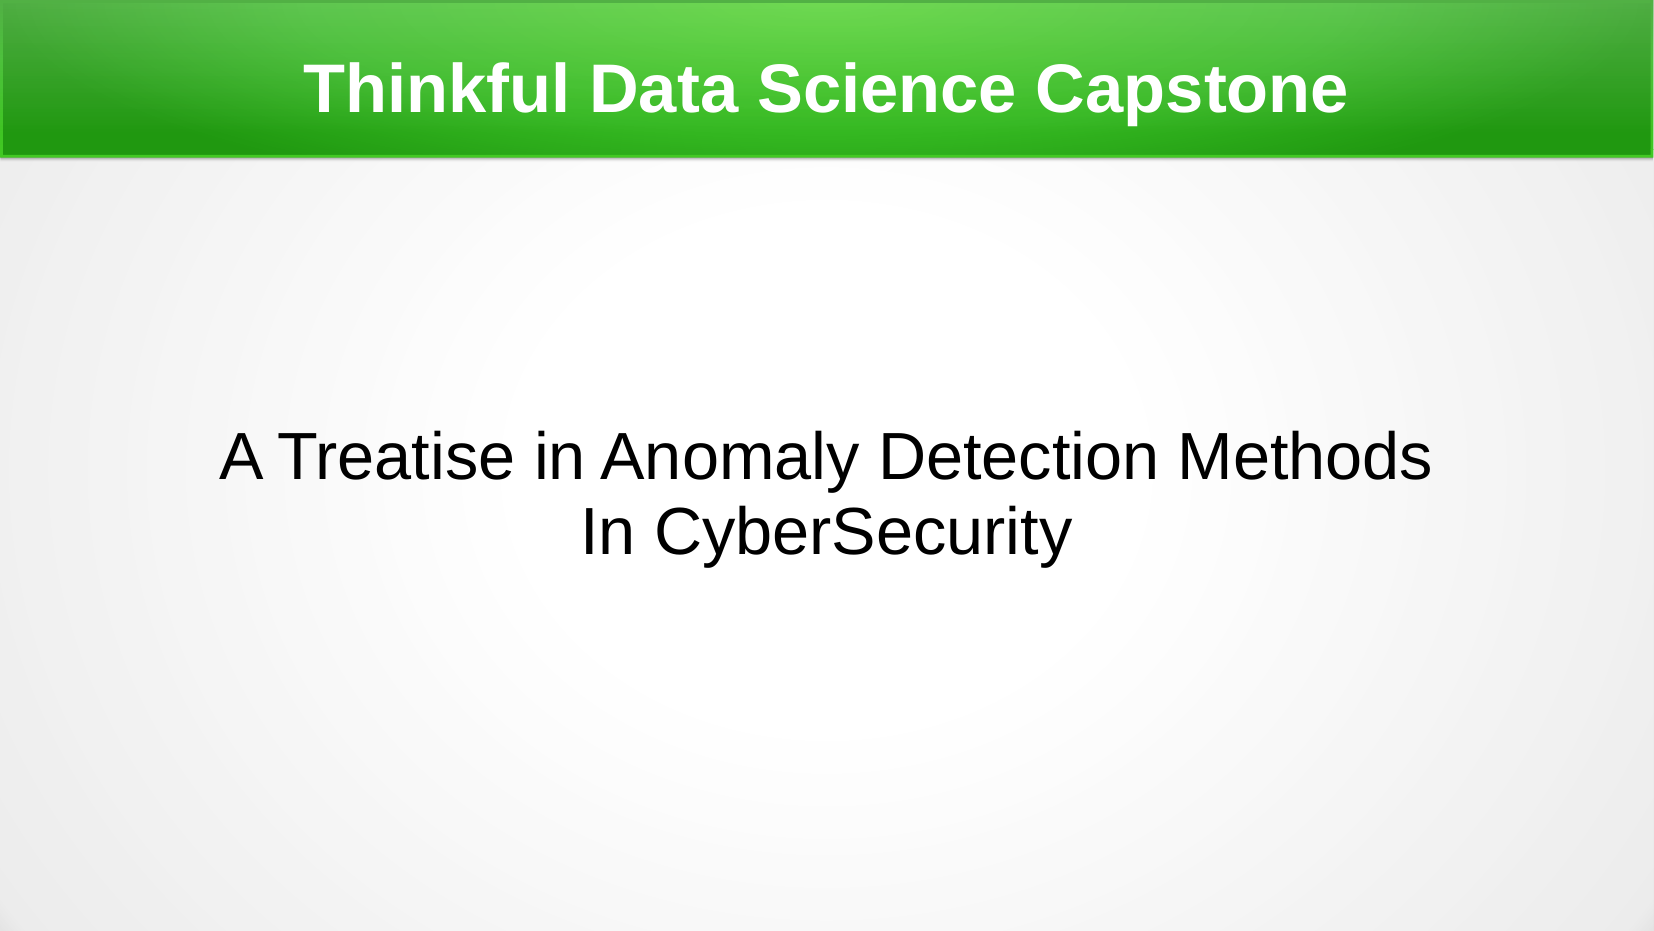

# Thinkful Data Science Capstone
A Treatise in Anomaly Detection Methods
In CyberSecurity